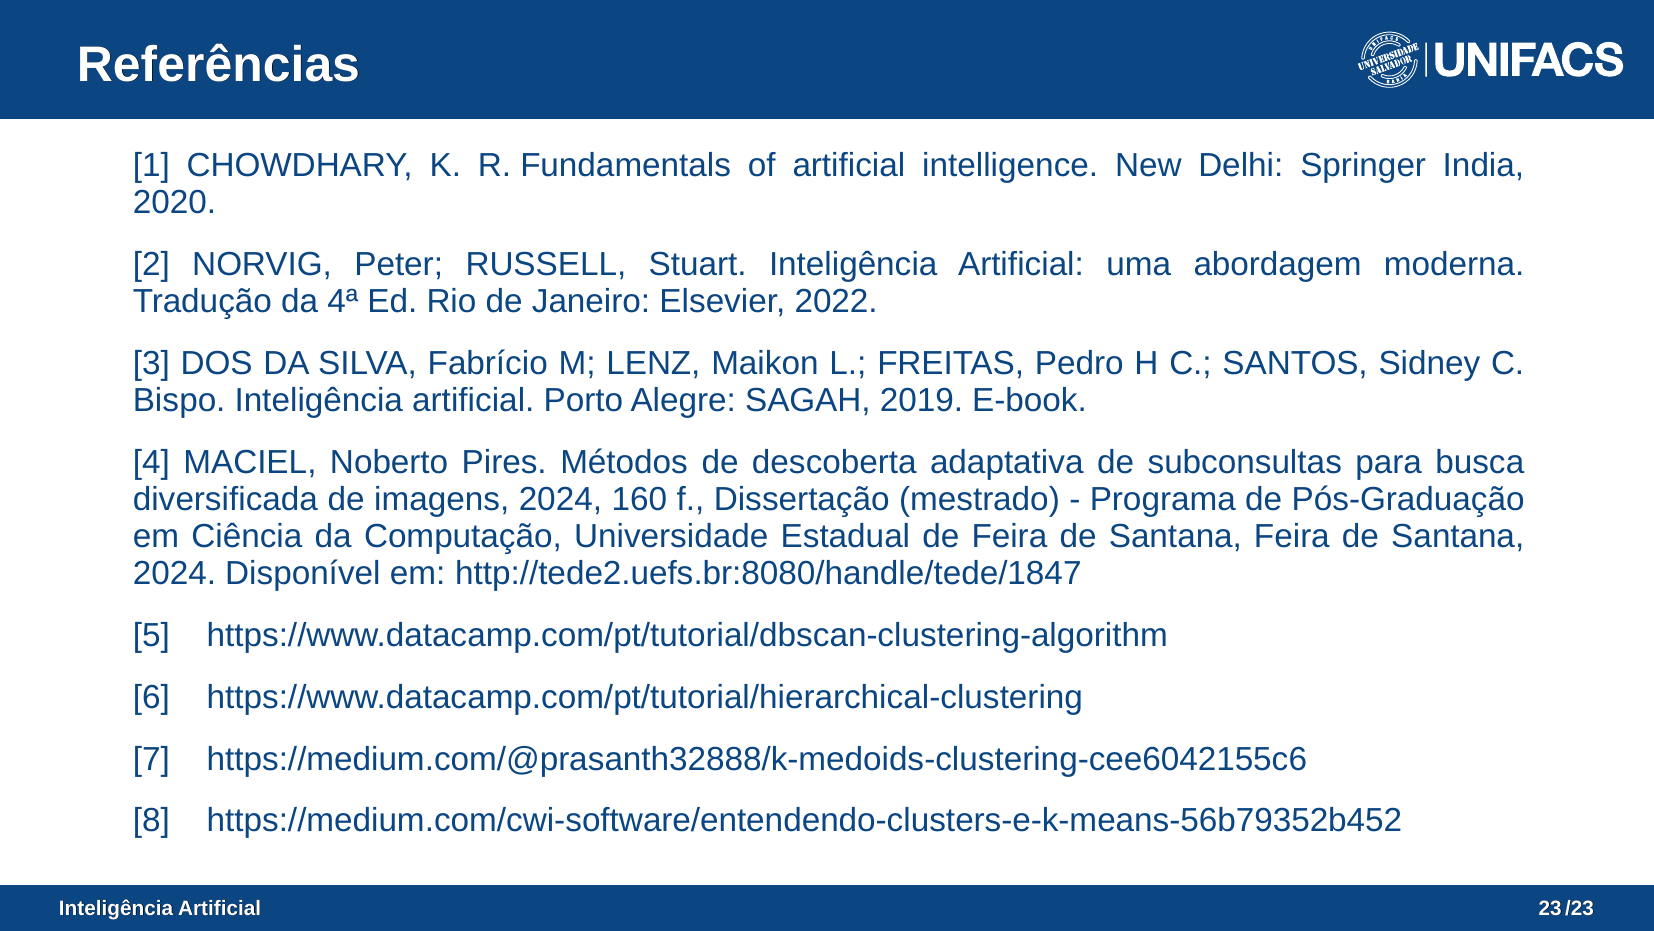

Referências
[1] CHOWDHARY, K. R. Fundamentals of artificial intelligence. New Delhi: Springer India, 2020.
[2] NORVIG, Peter; RUSSELL, Stuart. Inteligência Artificial: uma abordagem moderna. Tradução da 4ª Ed. Rio de Janeiro: Elsevier, 2022.
[3] DOS DA SILVA, Fabrício M; LENZ, Maikon L.; FREITAS, Pedro H C.; SANTOS, Sidney C. Bispo. Inteligência artiﬁcial. Porto Alegre: SAGAH, 2019. E-book.
[4] MACIEL, Noberto Pires. Métodos de descoberta adaptativa de subconsultas para busca diversificada de imagens, 2024, 160 f., Dissertação (mestrado) - Programa de Pós-Graduação em Ciência da Computação, Universidade Estadual de Feira de Santana, Feira de Santana, 2024. Disponível em: http://tede2.uefs.br:8080/handle/tede/1847
[5]	https://www.datacamp.com/pt/tutorial/dbscan-clustering-algorithm
[6]	https://www.datacamp.com/pt/tutorial/hierarchical-clustering
[7]	https://medium.com/@prasanth32888/k-medoids-clustering-cee6042155c6
[8]	https://medium.com/cwi-software/entendendo-clusters-e-k-means-56b79352b452